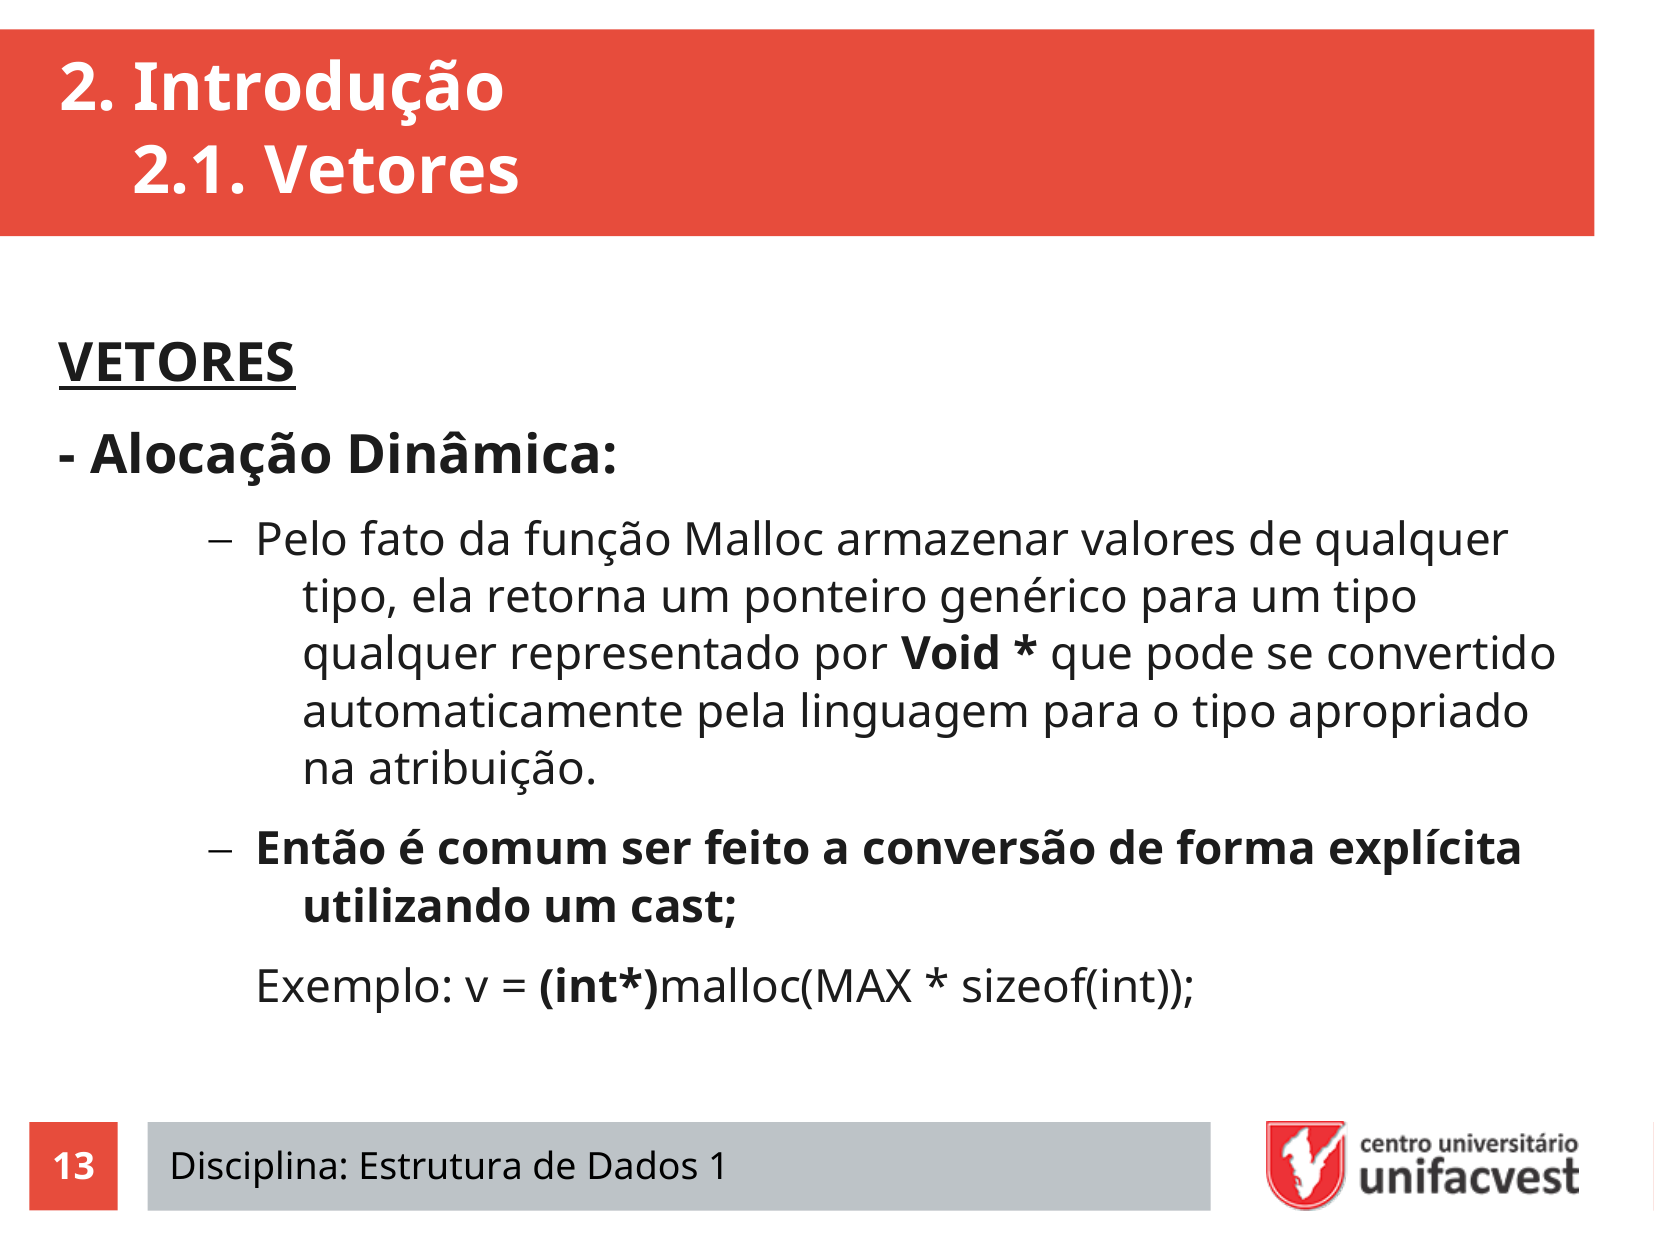

# 2. Introdução 2.1. Vetores
VETORES
- Alocação Dinâmica:
Pelo fato da função Malloc armazenar valores de qualquer tipo, ela retorna um ponteiro genérico para um tipo qualquer representado por Void * que pode se convertido automaticamente pela linguagem para o tipo apropriado na atribuição.
Então é comum ser feito a conversão de forma explícita utilizando um cast;
Exemplo: v = (int*)malloc(MAX * sizeof(int));
13
Disciplina: Estrutura de Dados 1